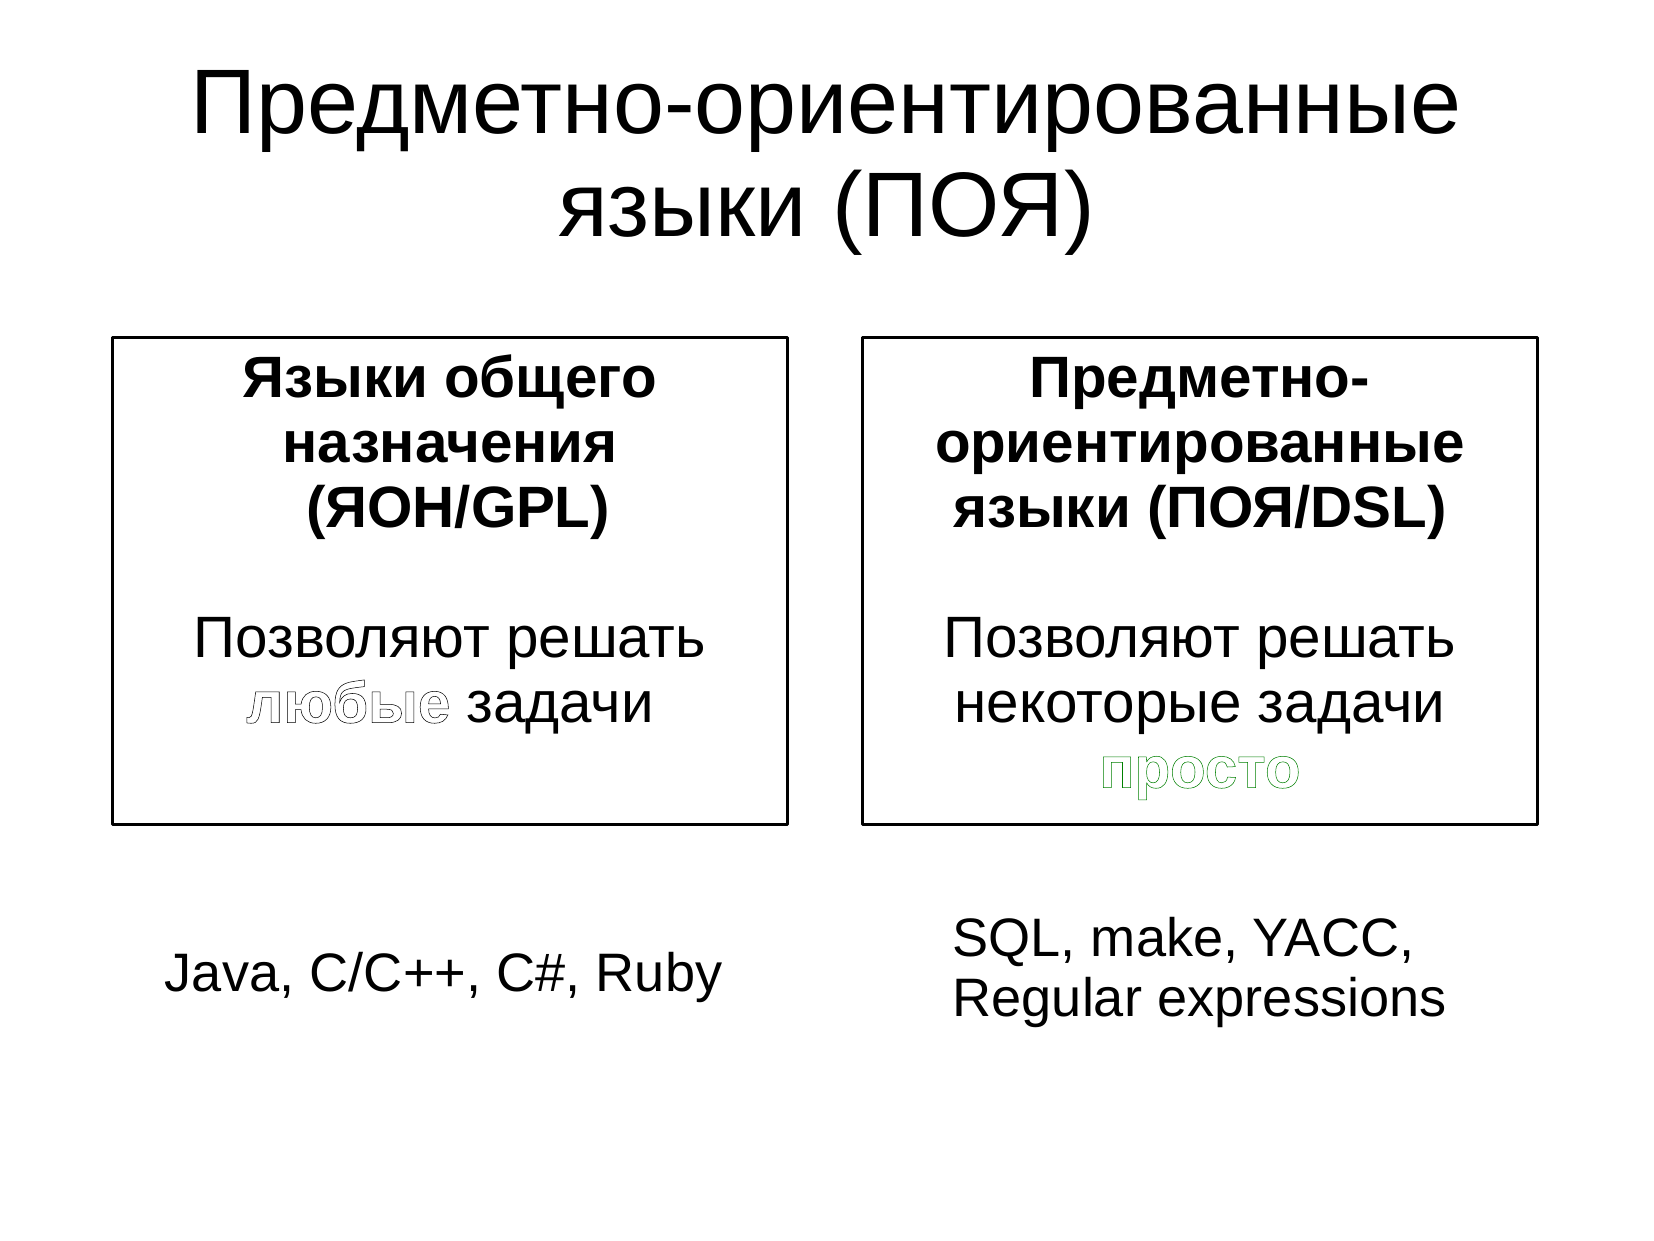

# Предметно-ориентированные языки (ПОЯ)
Языки общего назначения
 (ЯОН/GPL)
Позволяют решать любые задачи
Предметно-ориентированные языки (ПОЯ/DSL)
Позволяют решать некоторые задачи
просто
SQL, make, YACC,
Regular expressions
Java, C/C++, C#, Ruby